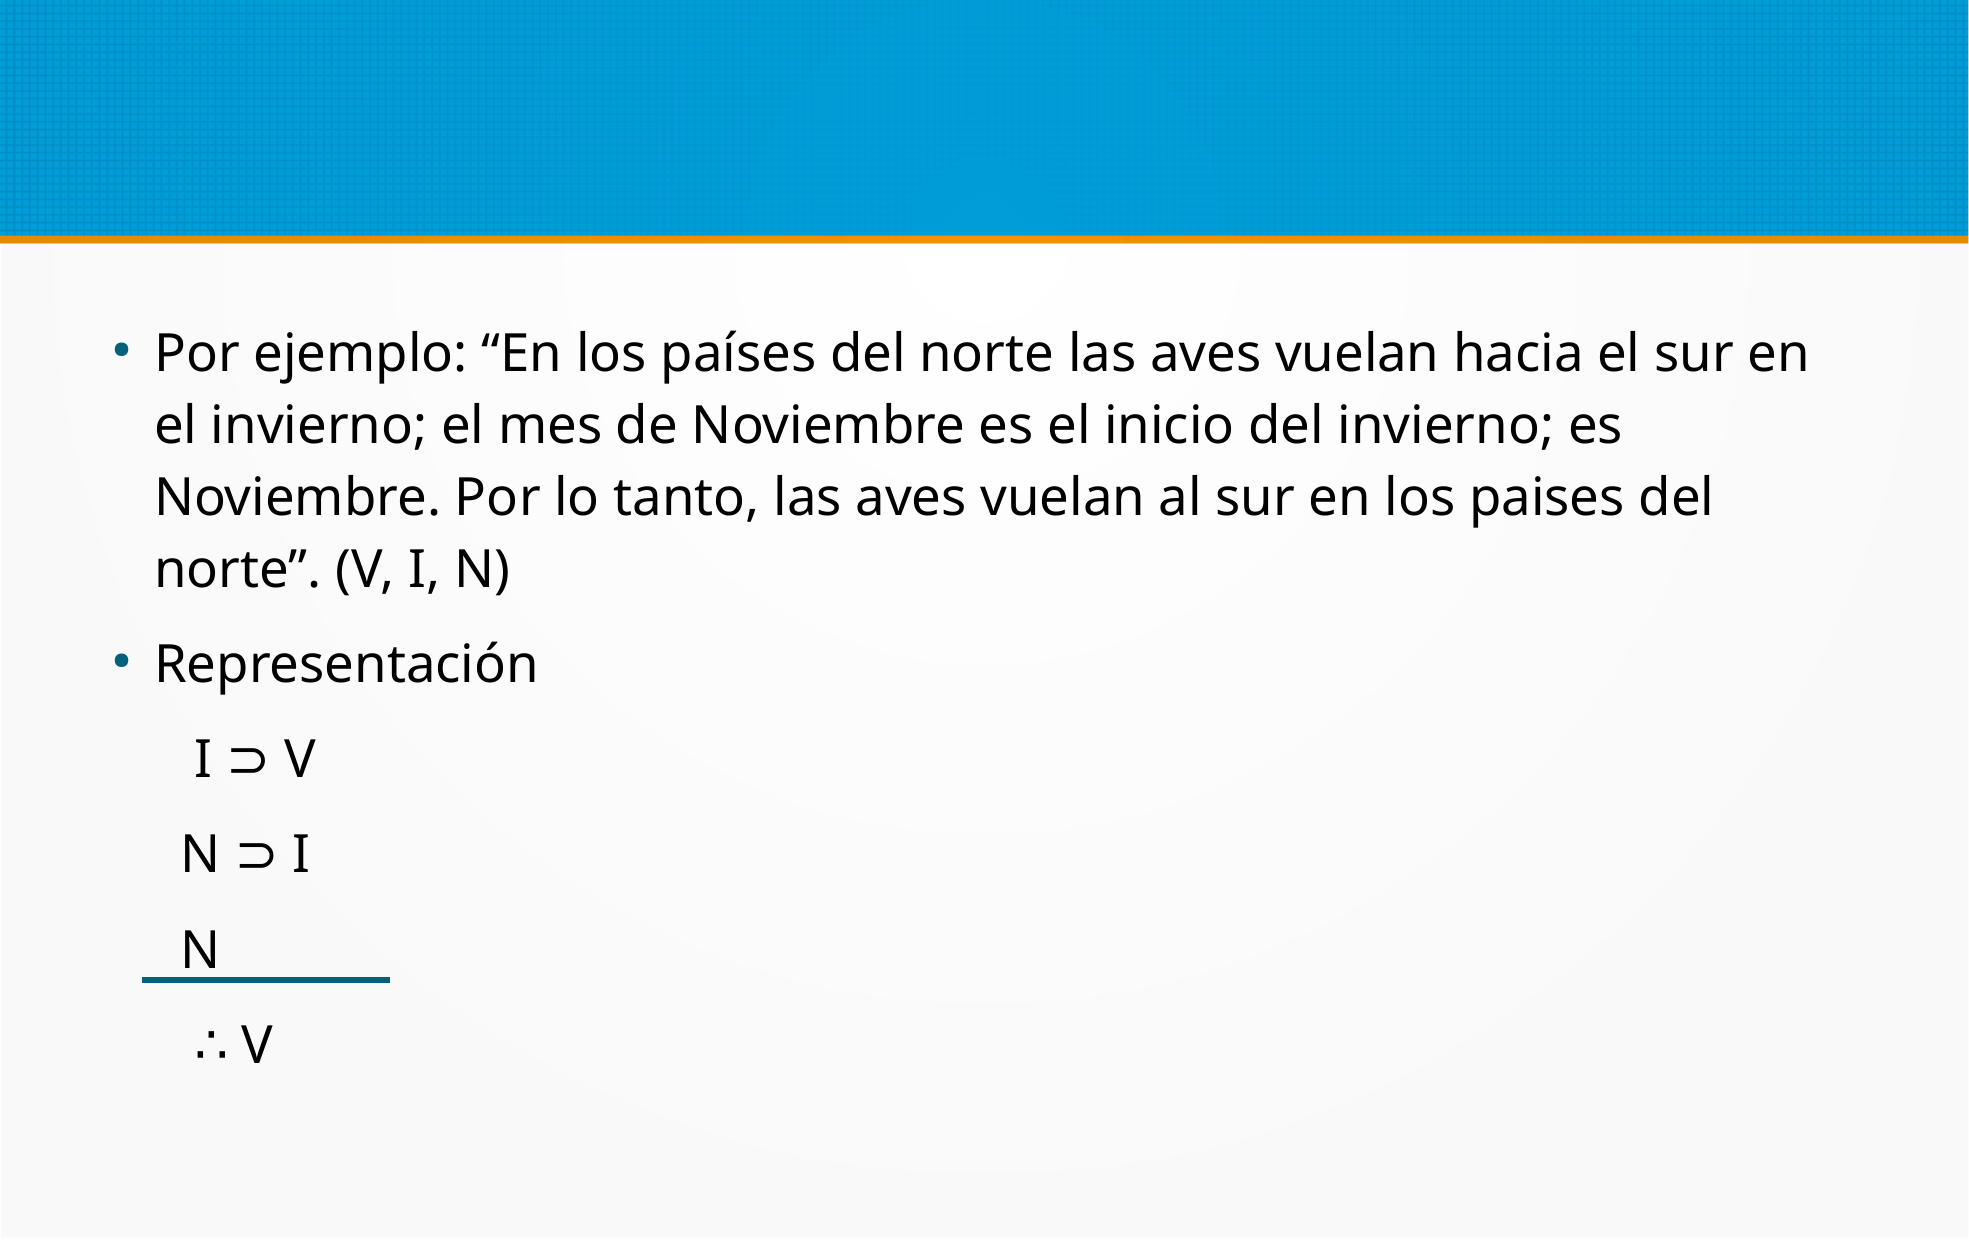

#
Por ejemplo: “En los países del norte las aves vuelan hacia el sur en el invierno; el mes de Noviembre es el inicio del invierno; es Noviembre. Por lo tanto, las aves vuelan al sur en los paises del norte”. (V, I, N)
Representación
 I ⊃ V
 N ⊃ I
 N
 ∴ V